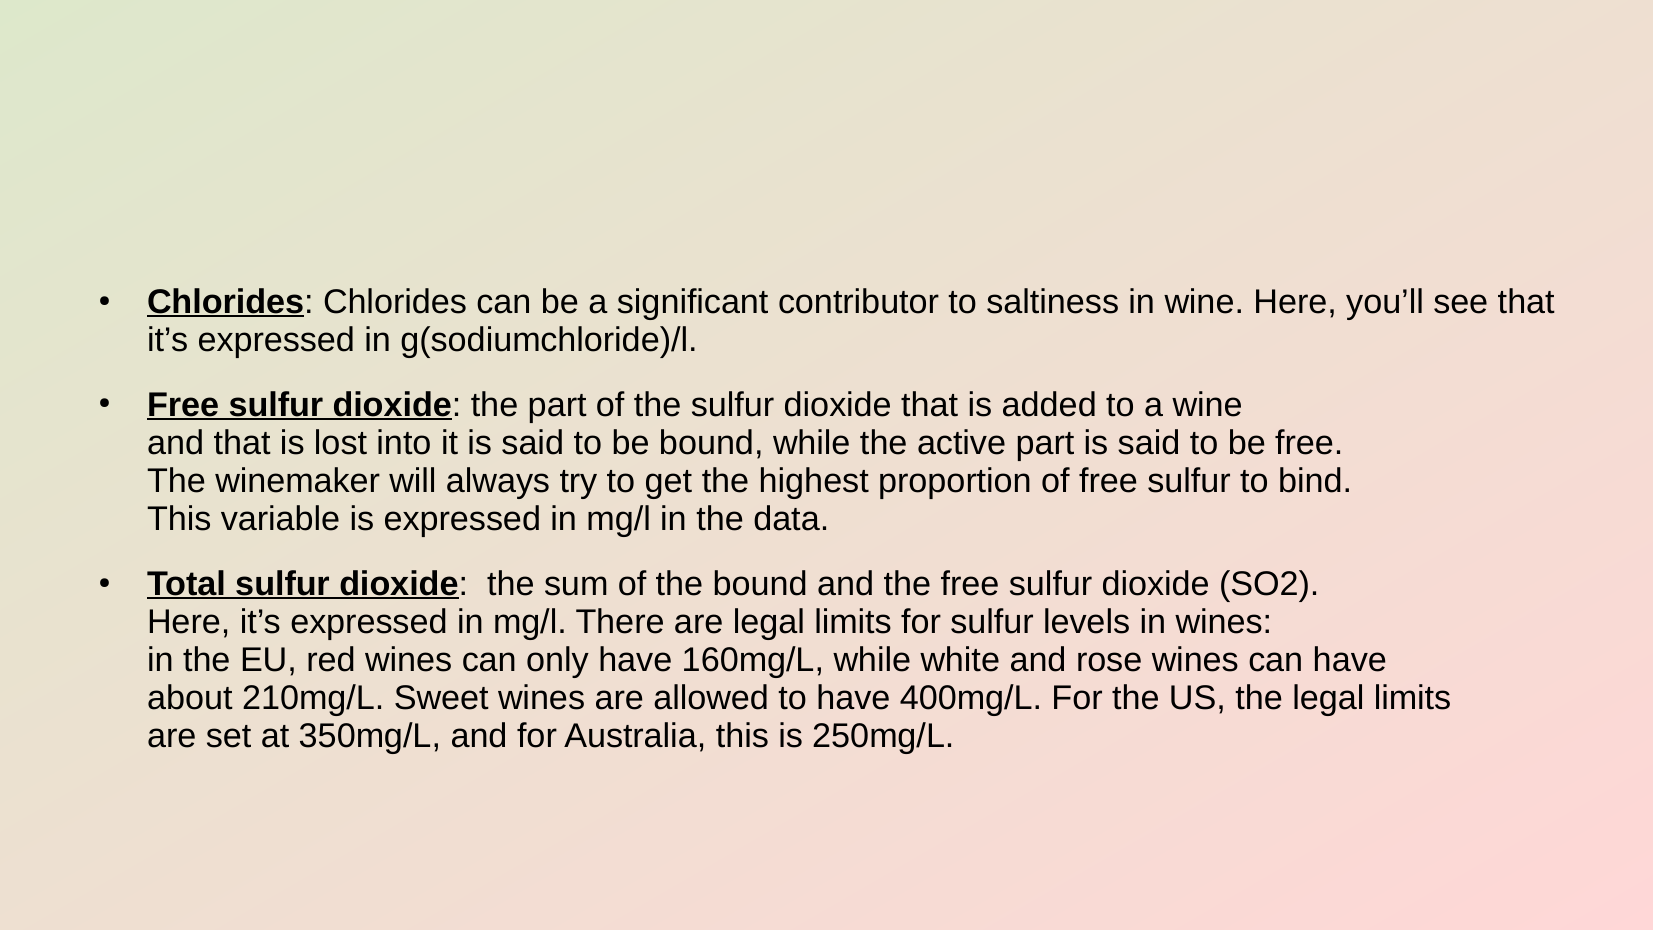

#
Chlorides: Chlorides can be a significant contributor to saltiness in wine. Here, you’ll see that it’s expressed in g(sodiumchloride)/l.
Free sulfur dioxide: the part of the sulfur dioxide that is added to a wine
and that is lost into it is said to be bound, while the active part is said to be free.
The winemaker will always try to get the highest proportion of free sulfur to bind.
This variable is expressed in mg/l in the data.
Total sulfur dioxide: the sum of the bound and the free sulfur dioxide (SO2).
Here, it’s expressed in mg/l. There are legal limits for sulfur levels in wines:
in the EU, red wines can only have 160mg/L, while white and rose wines can have
about 210mg/L. Sweet wines are allowed to have 400mg/L. For the US, the legal limits
are set at 350mg/L, and for Australia, this is 250mg/L.